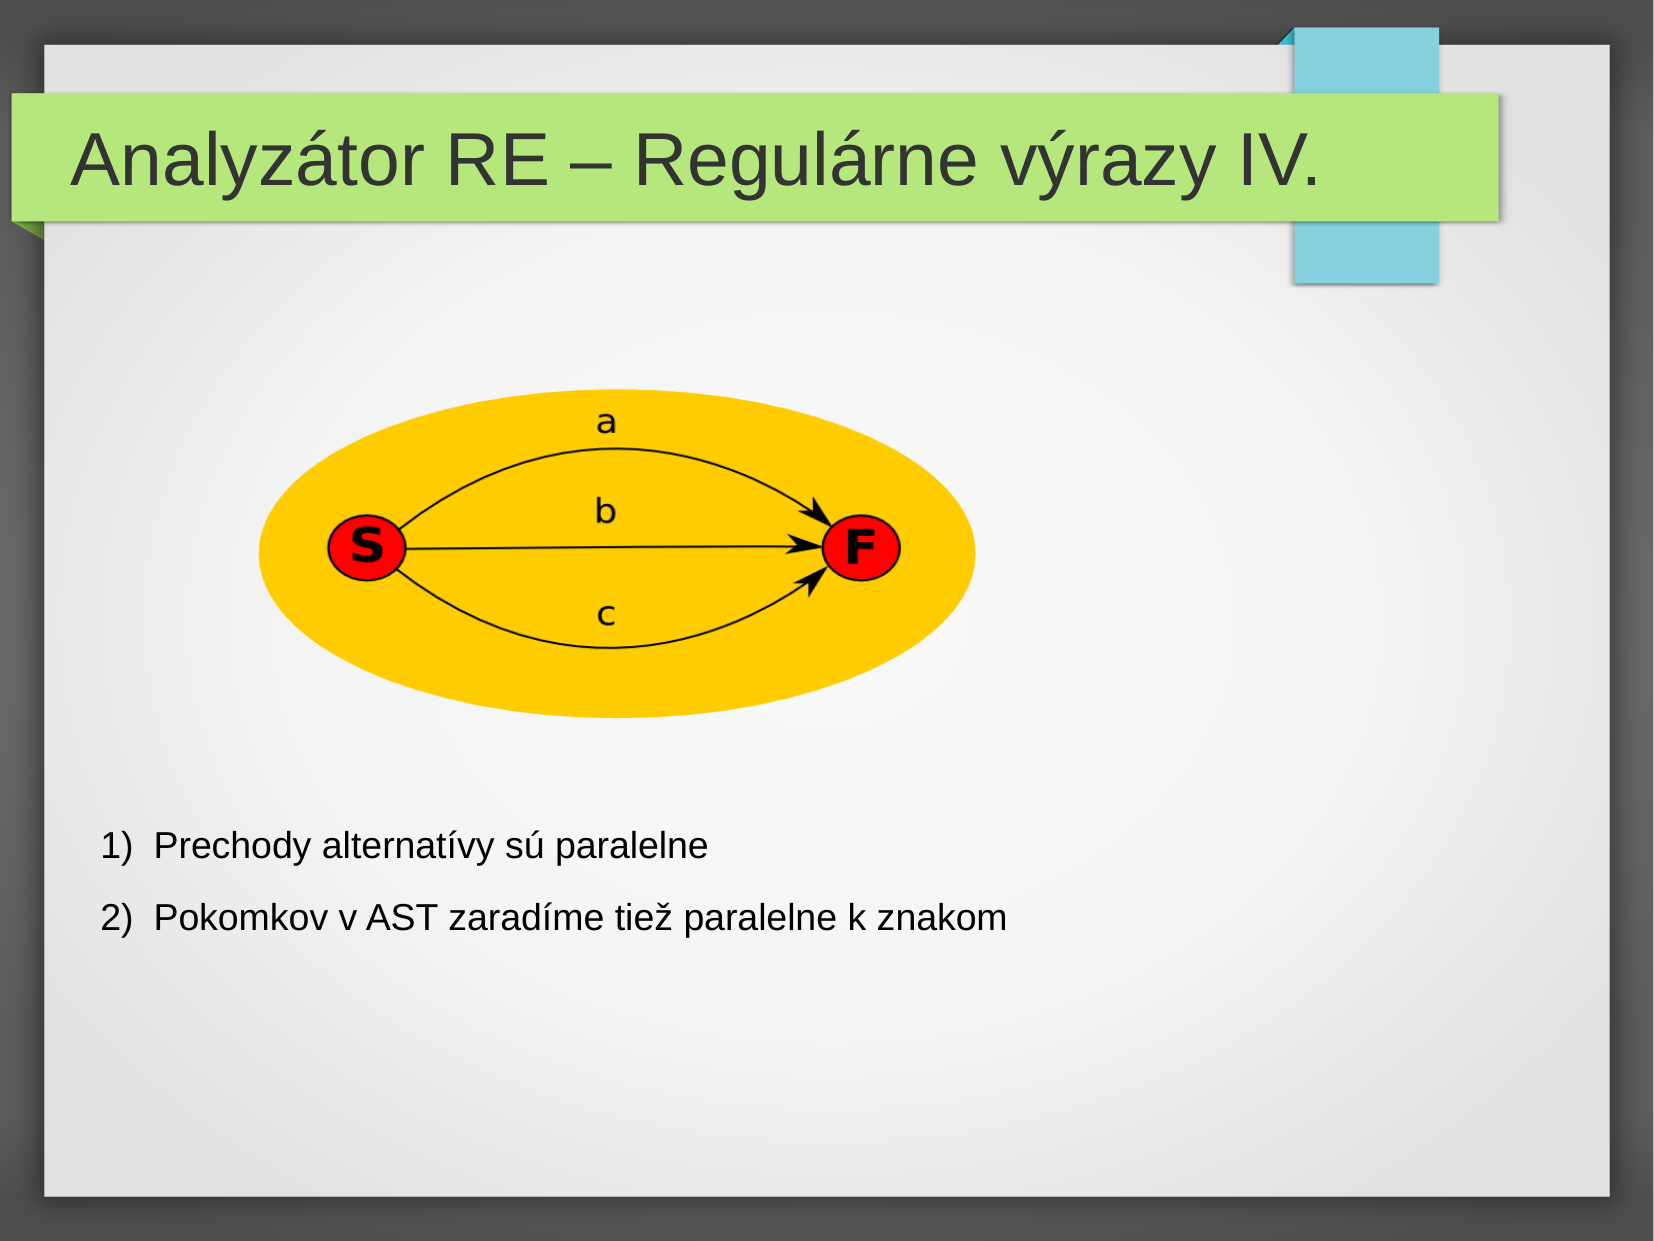

# Analyzátor RE – Regulárne výrazy IV.
Prechody alternatívy sú paralelne
Pokomkov v AST zaradíme tiež paralelne k znakom